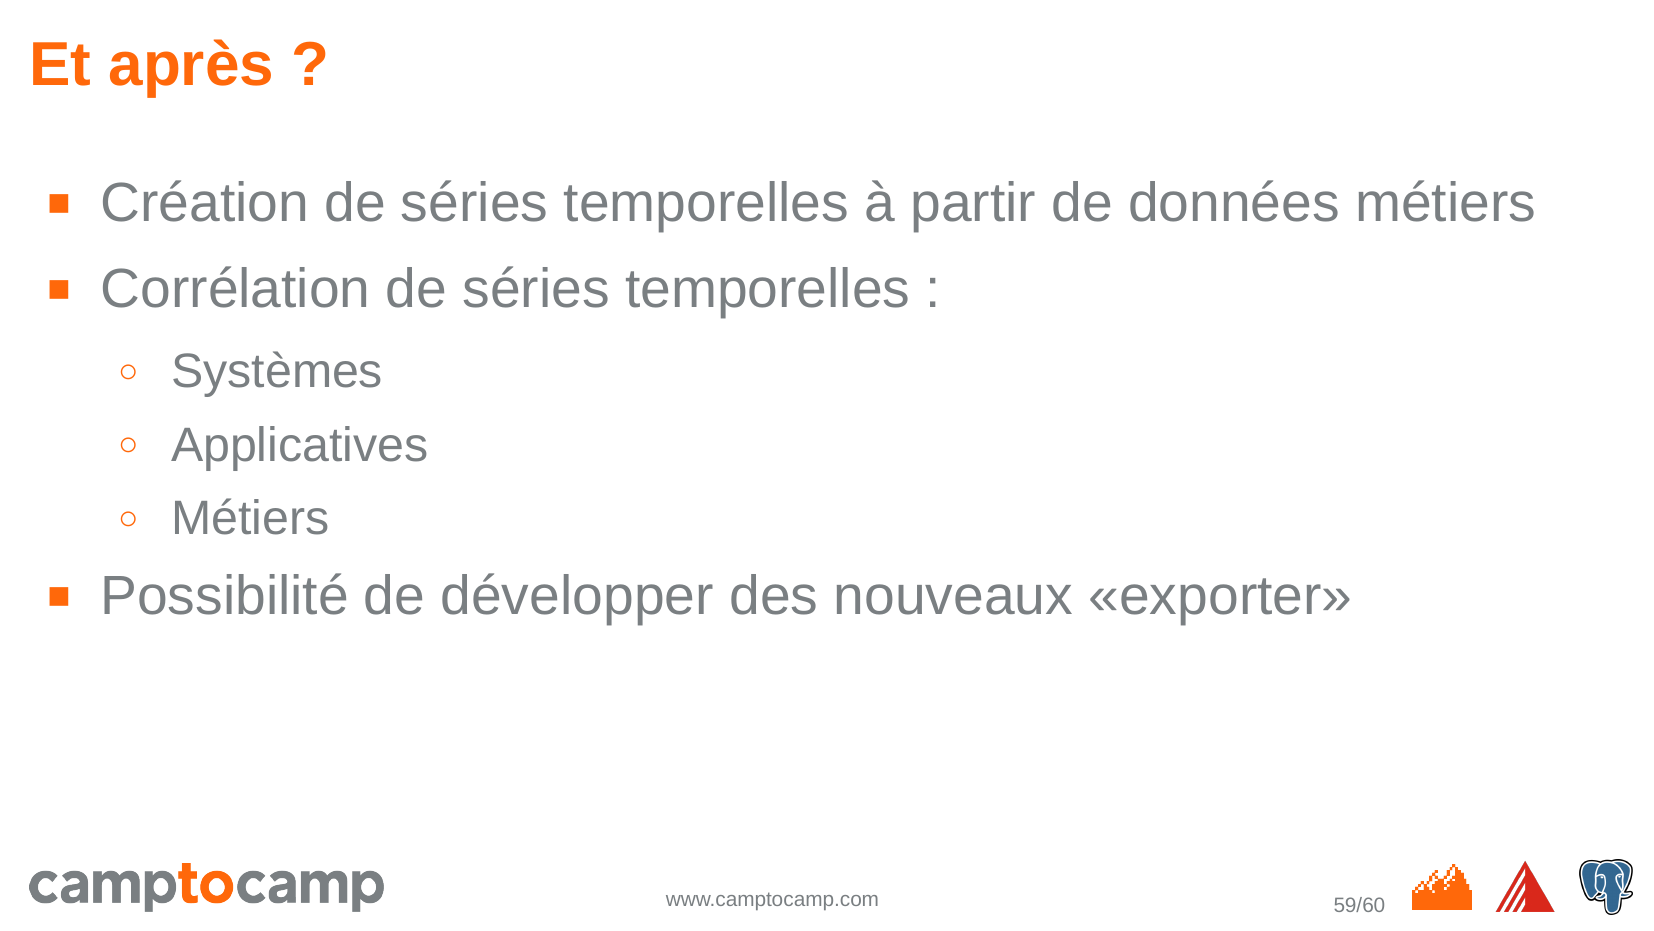

# Et après ?
Création de séries temporelles à partir de données métiers
Corrélation de séries temporelles :
Systèmes
Applicatives
Métiers
Possibilité de développer des nouveaux «exporter»